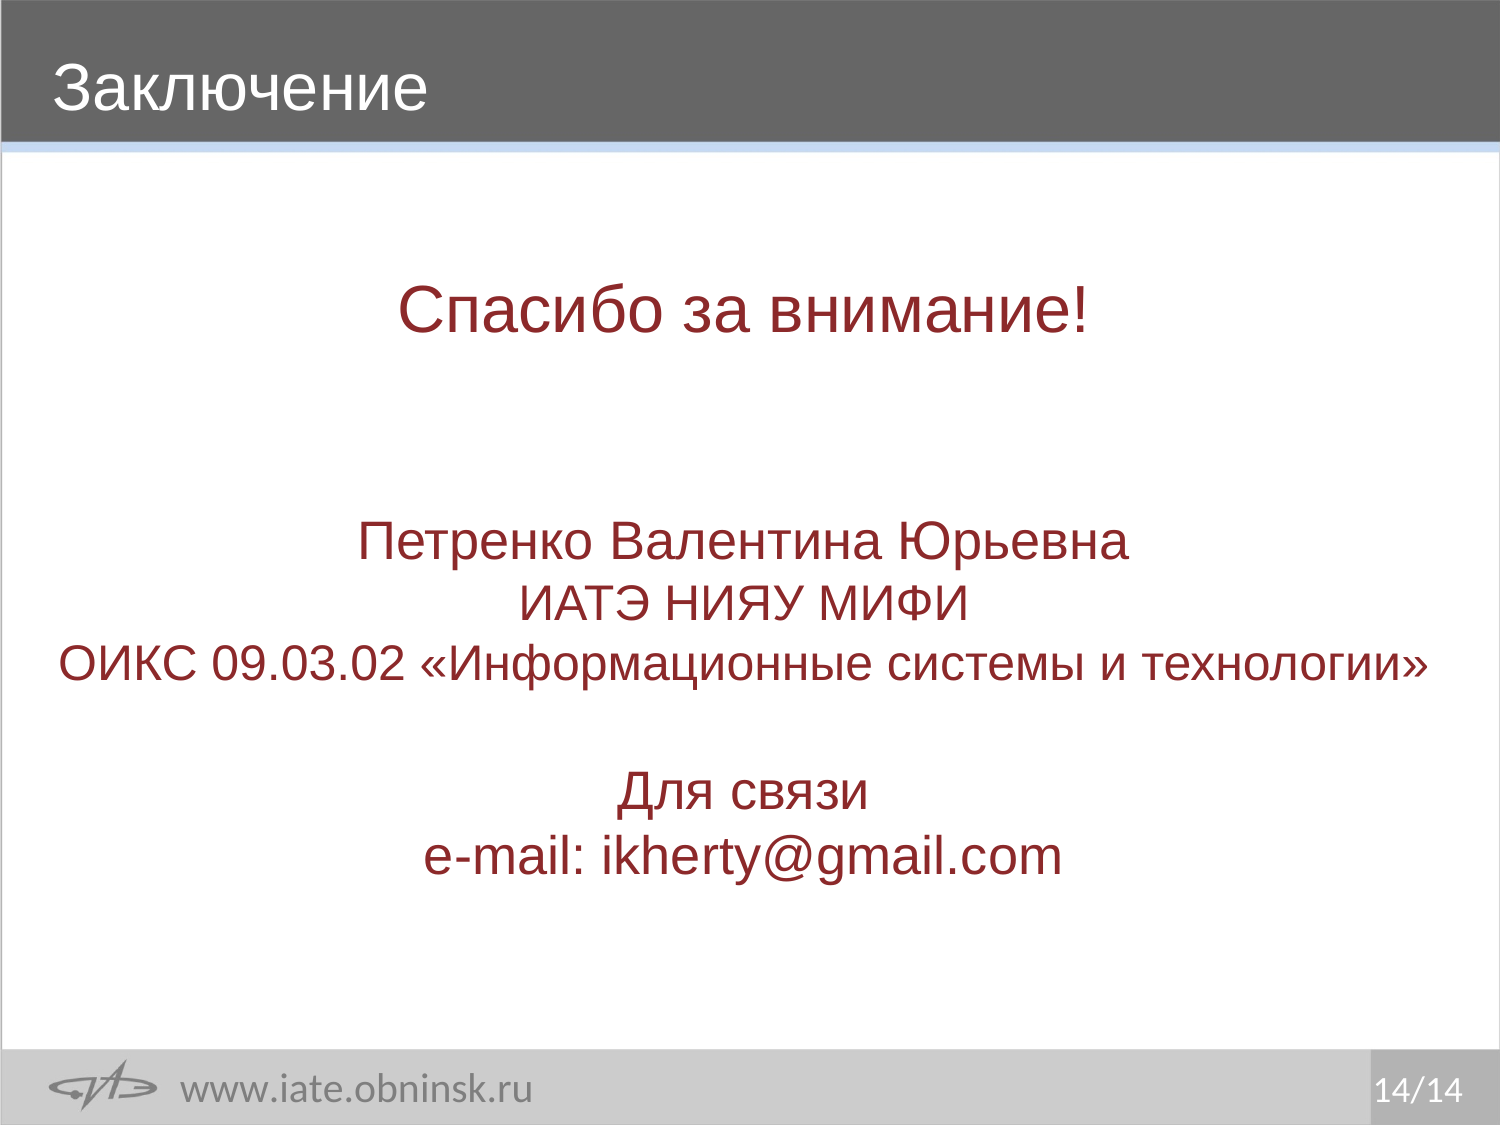

# Заключение
Спасибо за внимание!
Петренко Валентина Юрьевна
ИАТЭ НИЯУ МИФИ
ОИКС 09.03.02 «Информационные системы и технологии»
Для связи
e-mail: ikherty@gmail.com
14/14